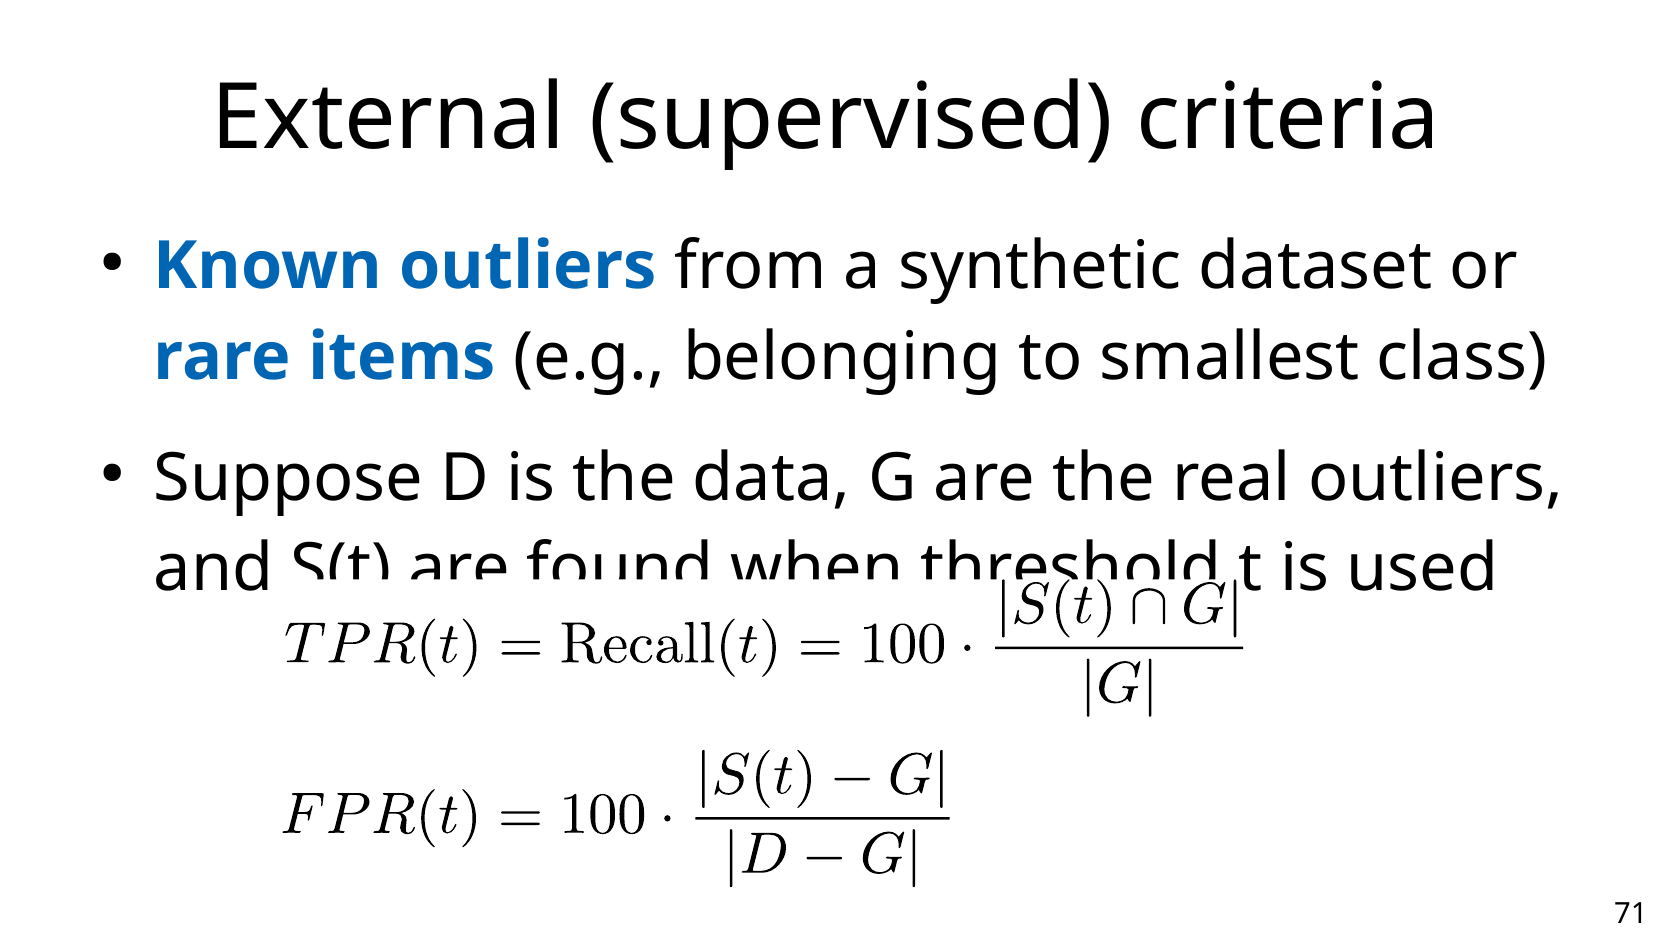

# External (supervised) criteria
Known outliers from a synthetic dataset or rare items (e.g., belonging to smallest class)
Suppose D is the data, G are the real outliers, and S(t) are found when threshold t is used
71